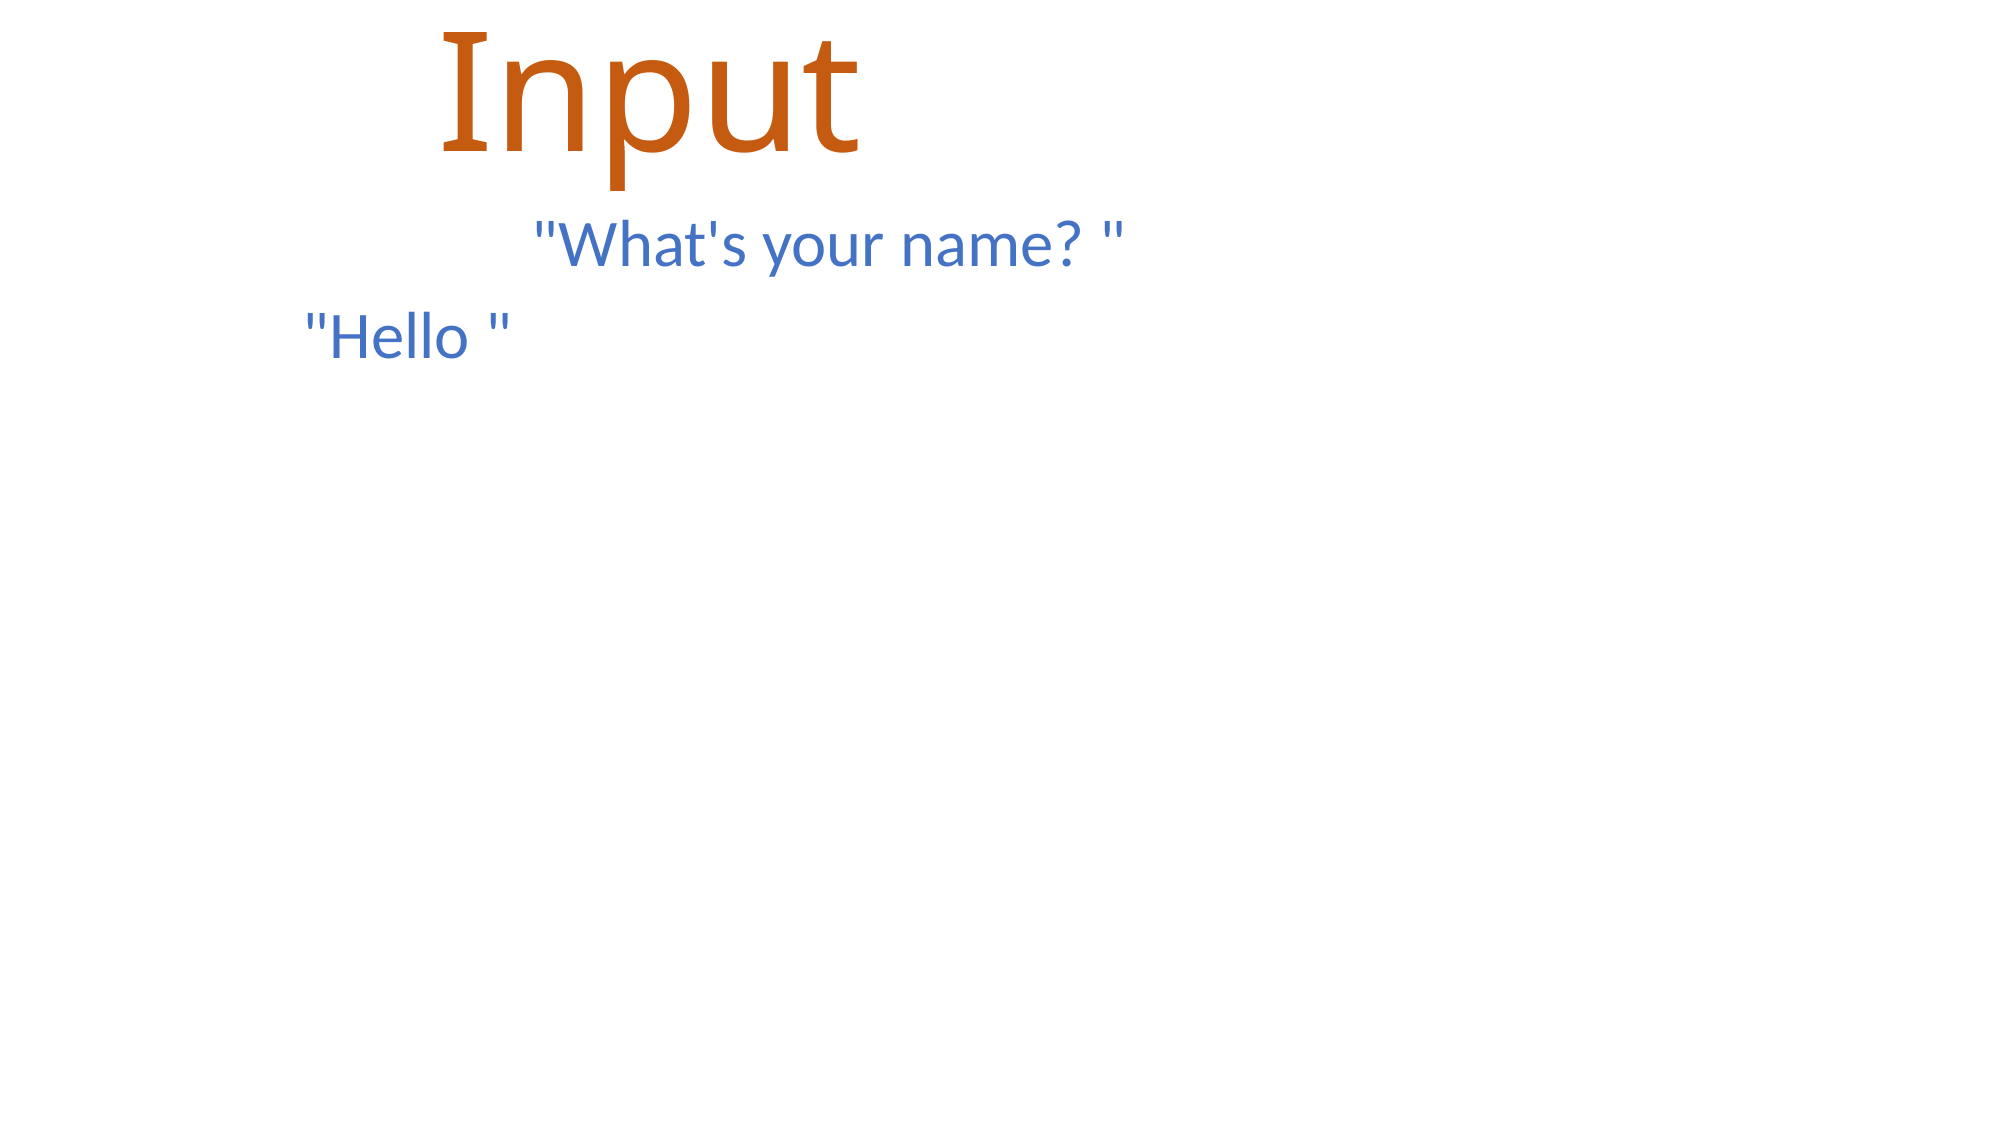

# Input
name = input("What's your name? ")
print("Hello " + name)